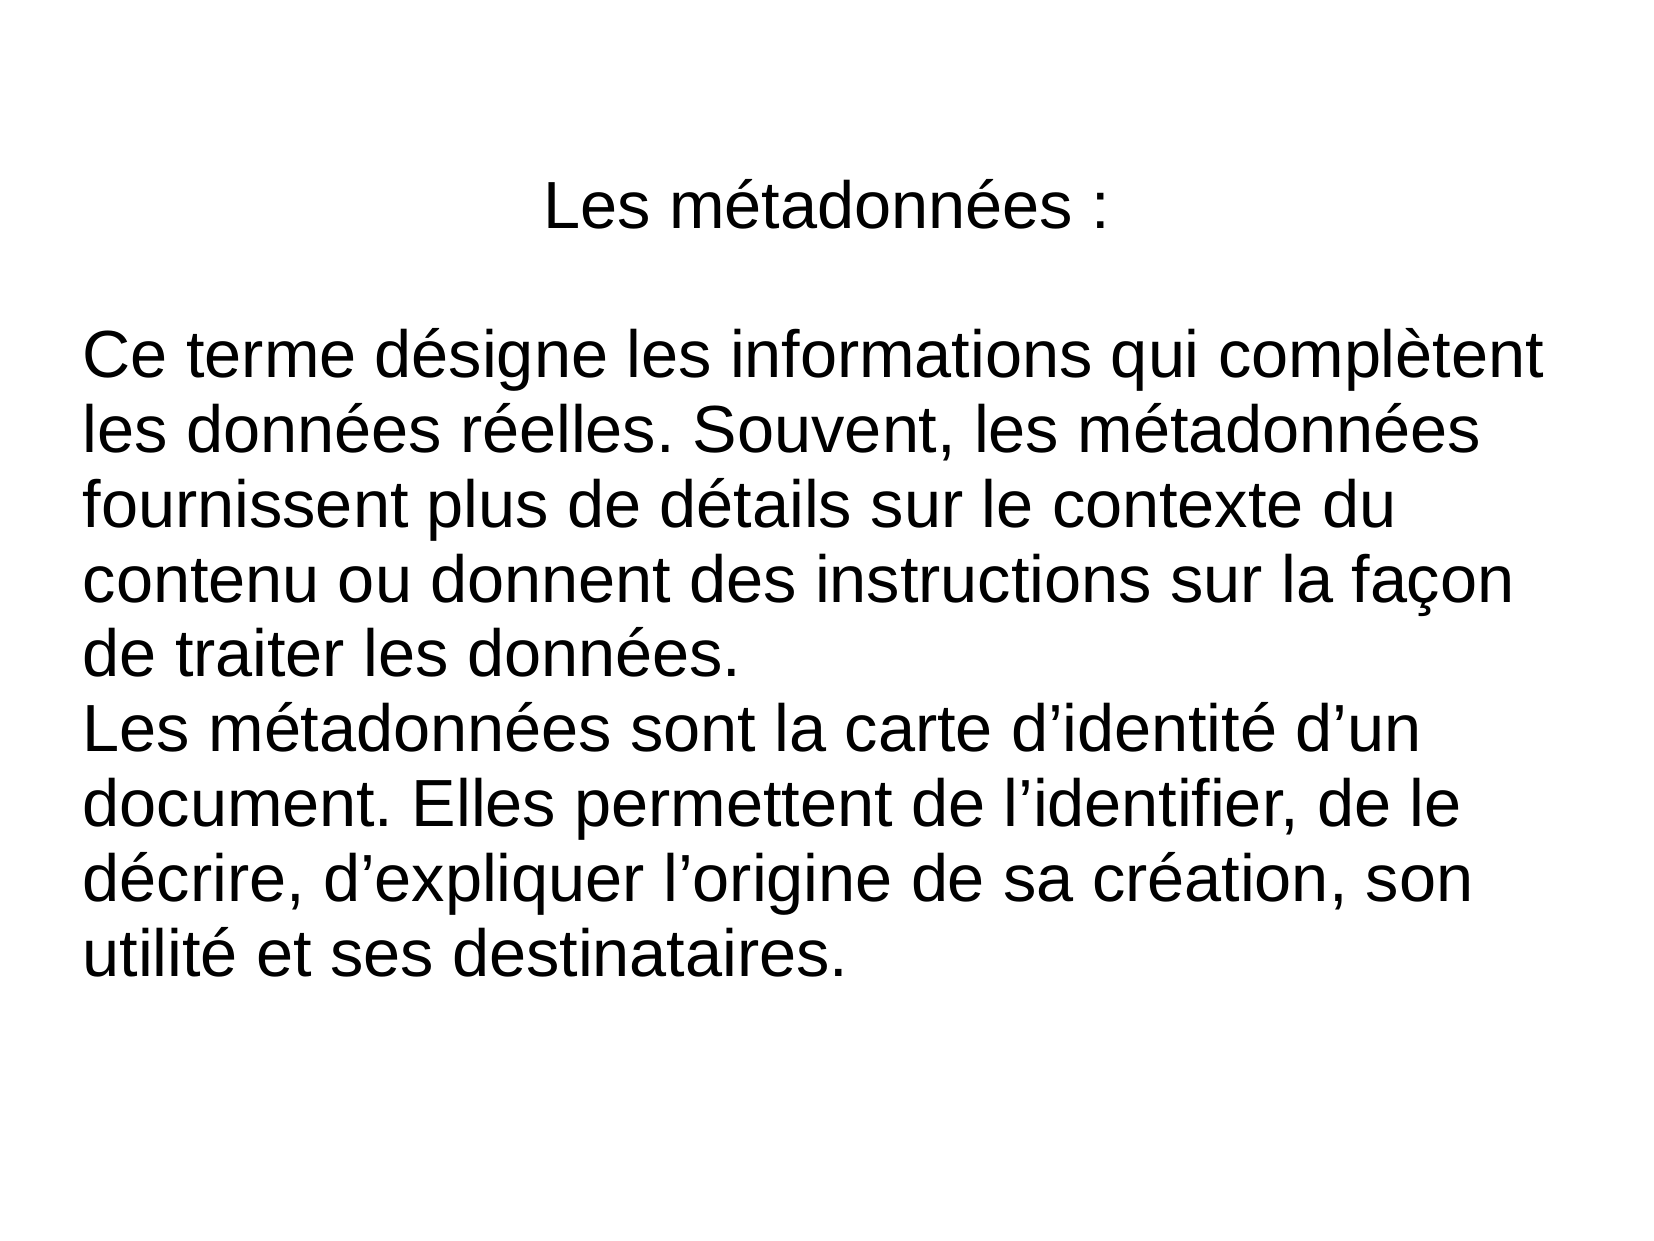

# Les métadonnées :
Ce terme désigne les informations qui complètent les données réelles. Souvent, les métadonnées fournissent plus de détails sur le contexte du contenu ou donnent des instructions sur la façon de traiter les données.
Les métadonnées sont la carte d’identité d’un document. Elles permettent de l’identifier, de le décrire, d’expliquer l’origine de sa création, son utilité et ses destinataires.